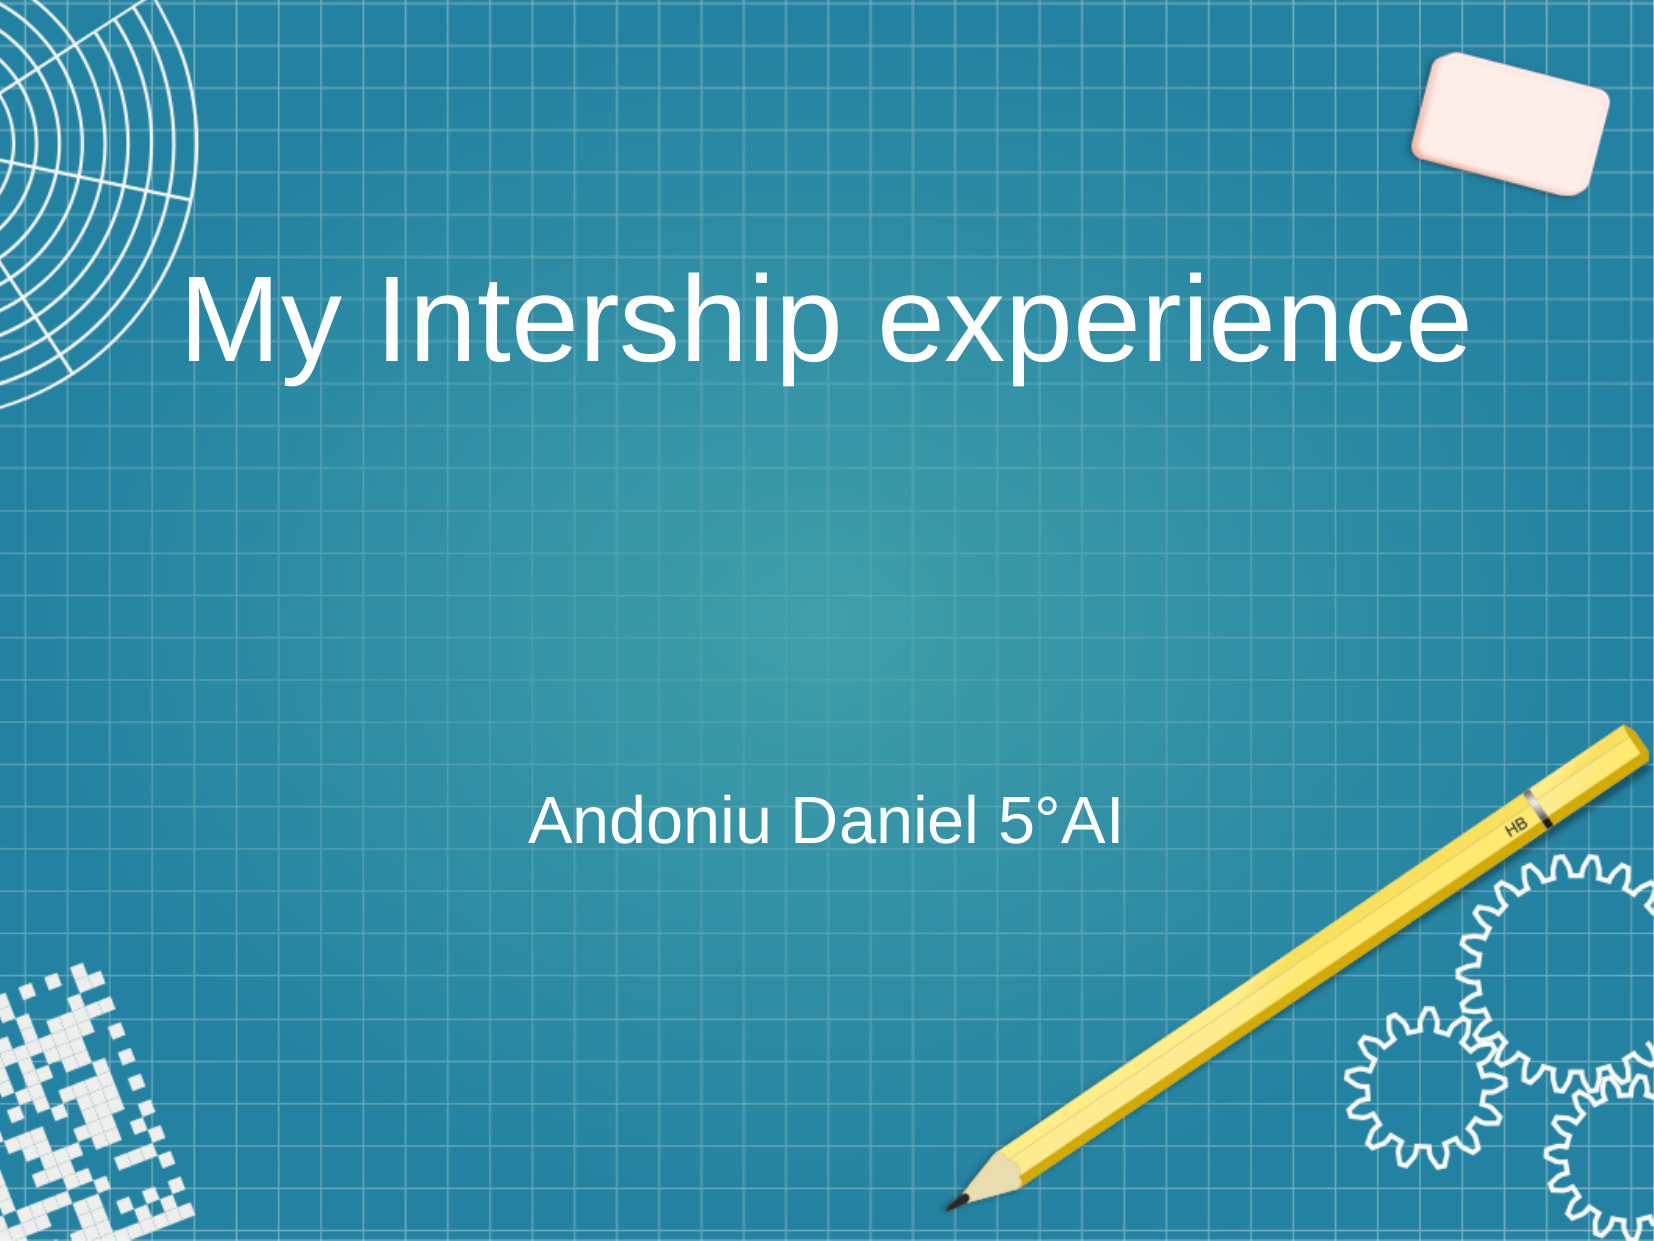

# My Intership experience
Andoniu Daniel 5°AI